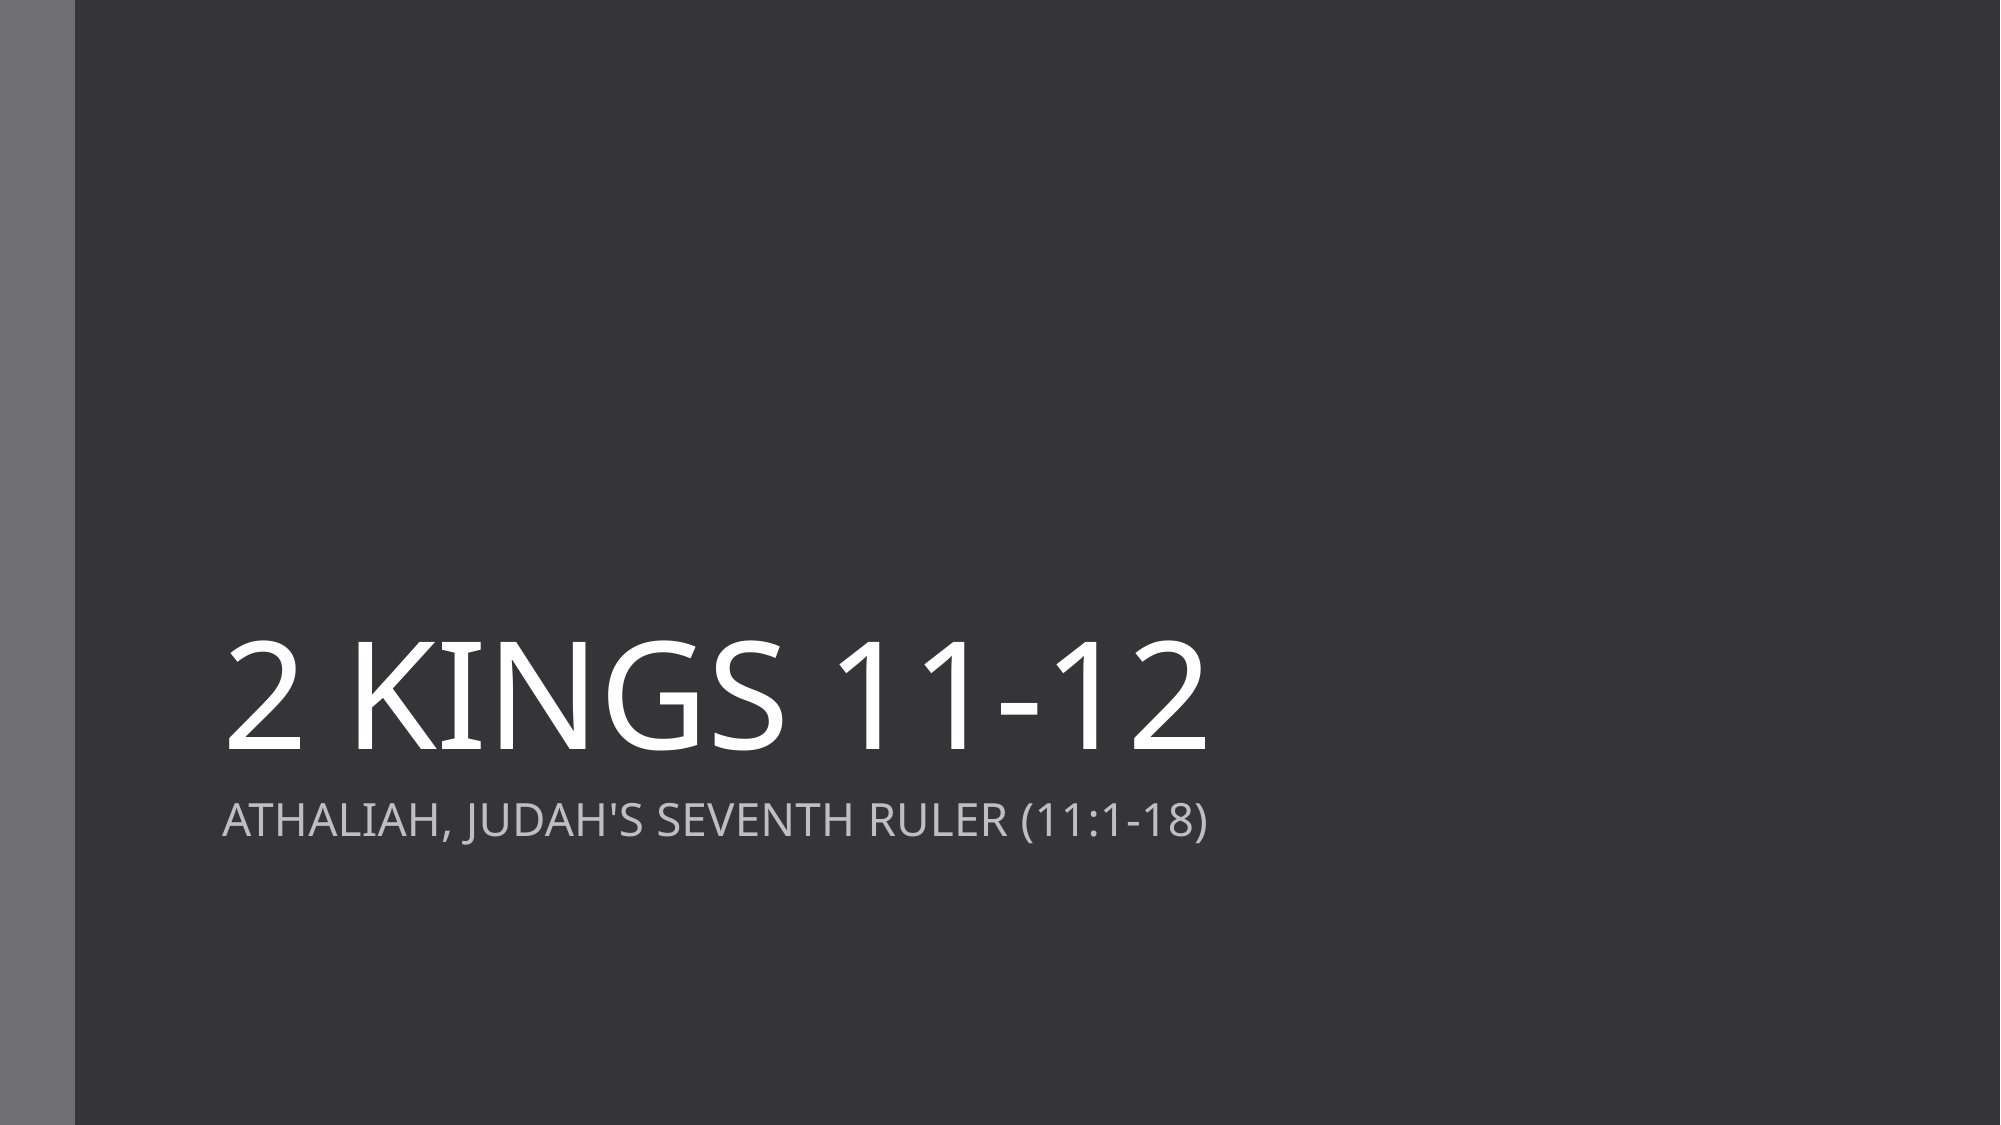

# 2 KINGS 11-12
ATHALIAH, JUDAH'S SEVENTH RULER (11:1-18)